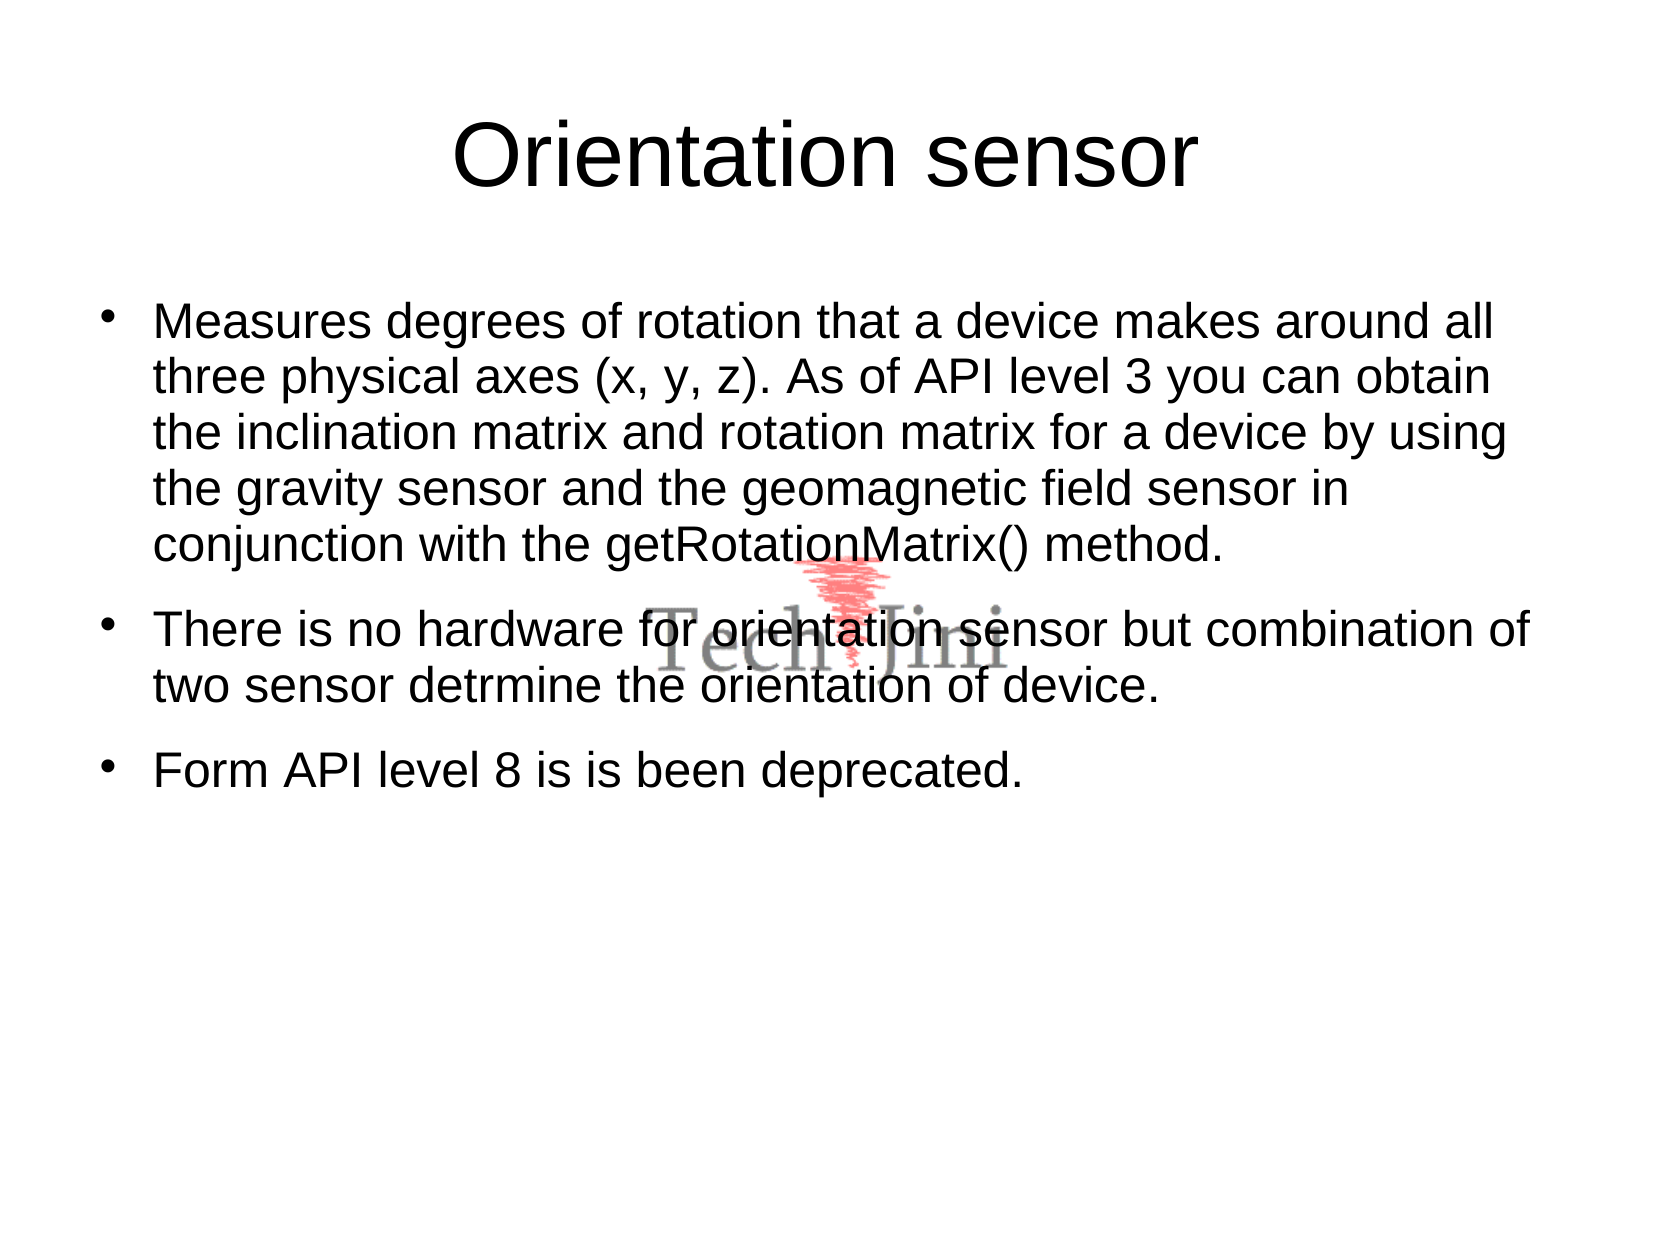

# Orientation sensor
Measures degrees of rotation that a device makes around all three physical axes (x, y, z). As of API level 3 you can obtain the inclination matrix and rotation matrix for a device by using the gravity sensor and the geomagnetic field sensor in conjunction with the getRotationMatrix() method.
There is no hardware for orientation sensor but combination of two sensor detrmine the orientation of device.
Form API level 8 is is been deprecated.